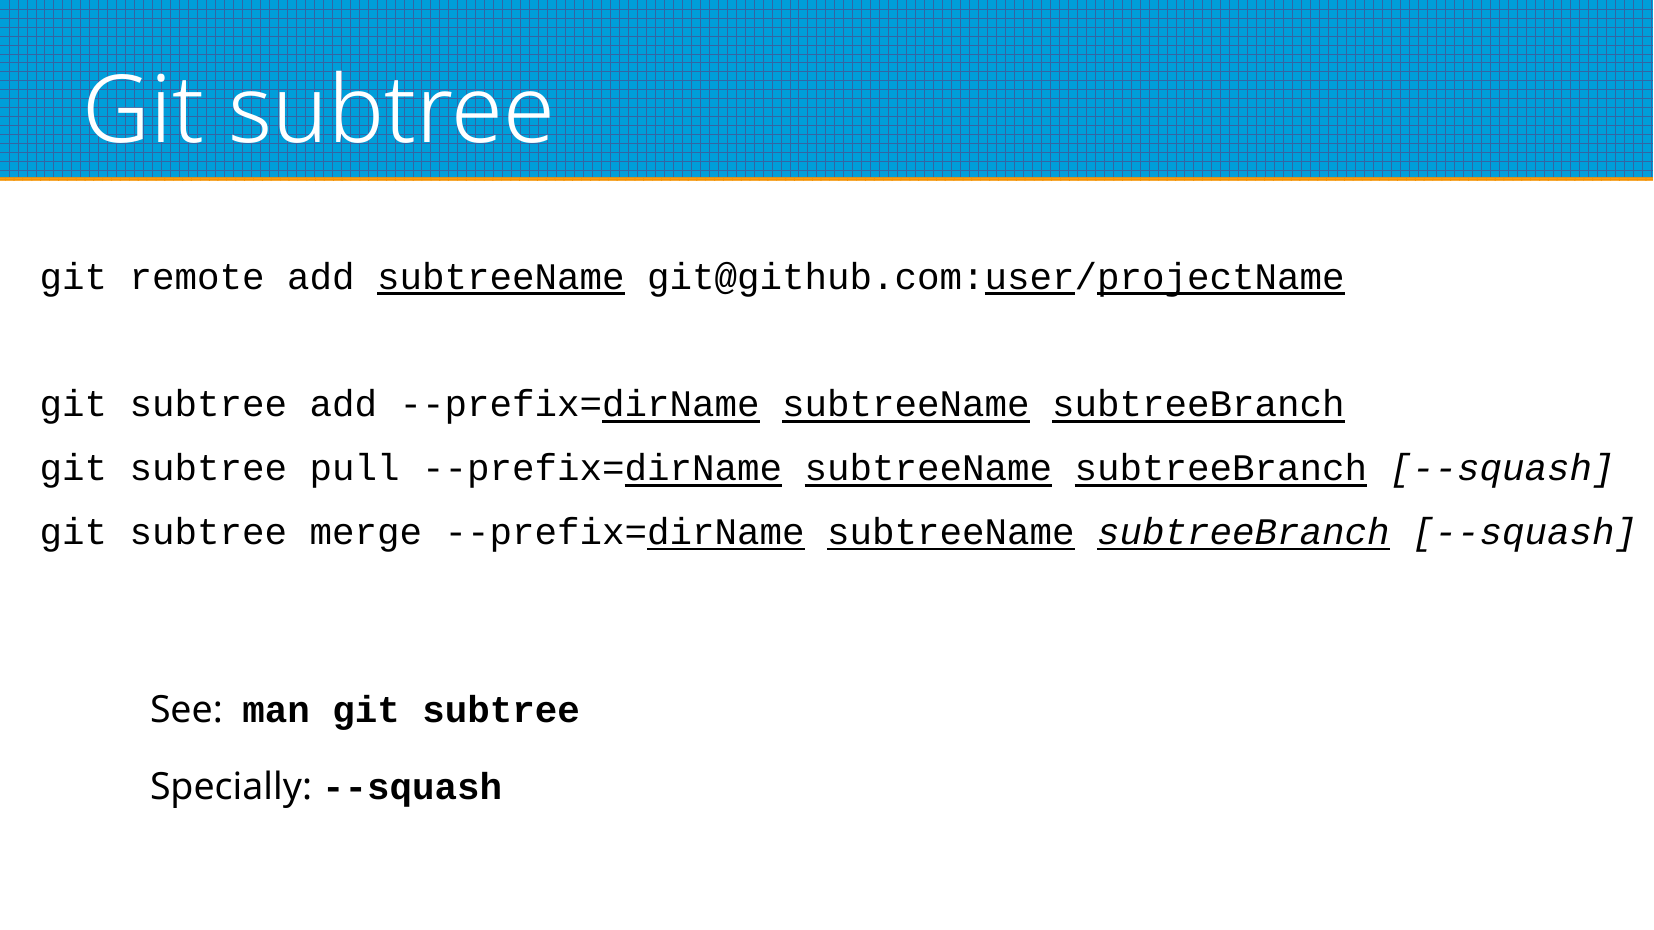

# Git subtree
git remote add subtreeName git@github.com:user/projectName
git subtree add --prefix=dirName subtreeName subtreeBranch
git subtree pull --prefix=dirName subtreeName subtreeBranch [--squash]
git subtree merge --prefix=dirName subtreeName subtreeBranch [--squash]
See: man git subtree
Specially: --squash